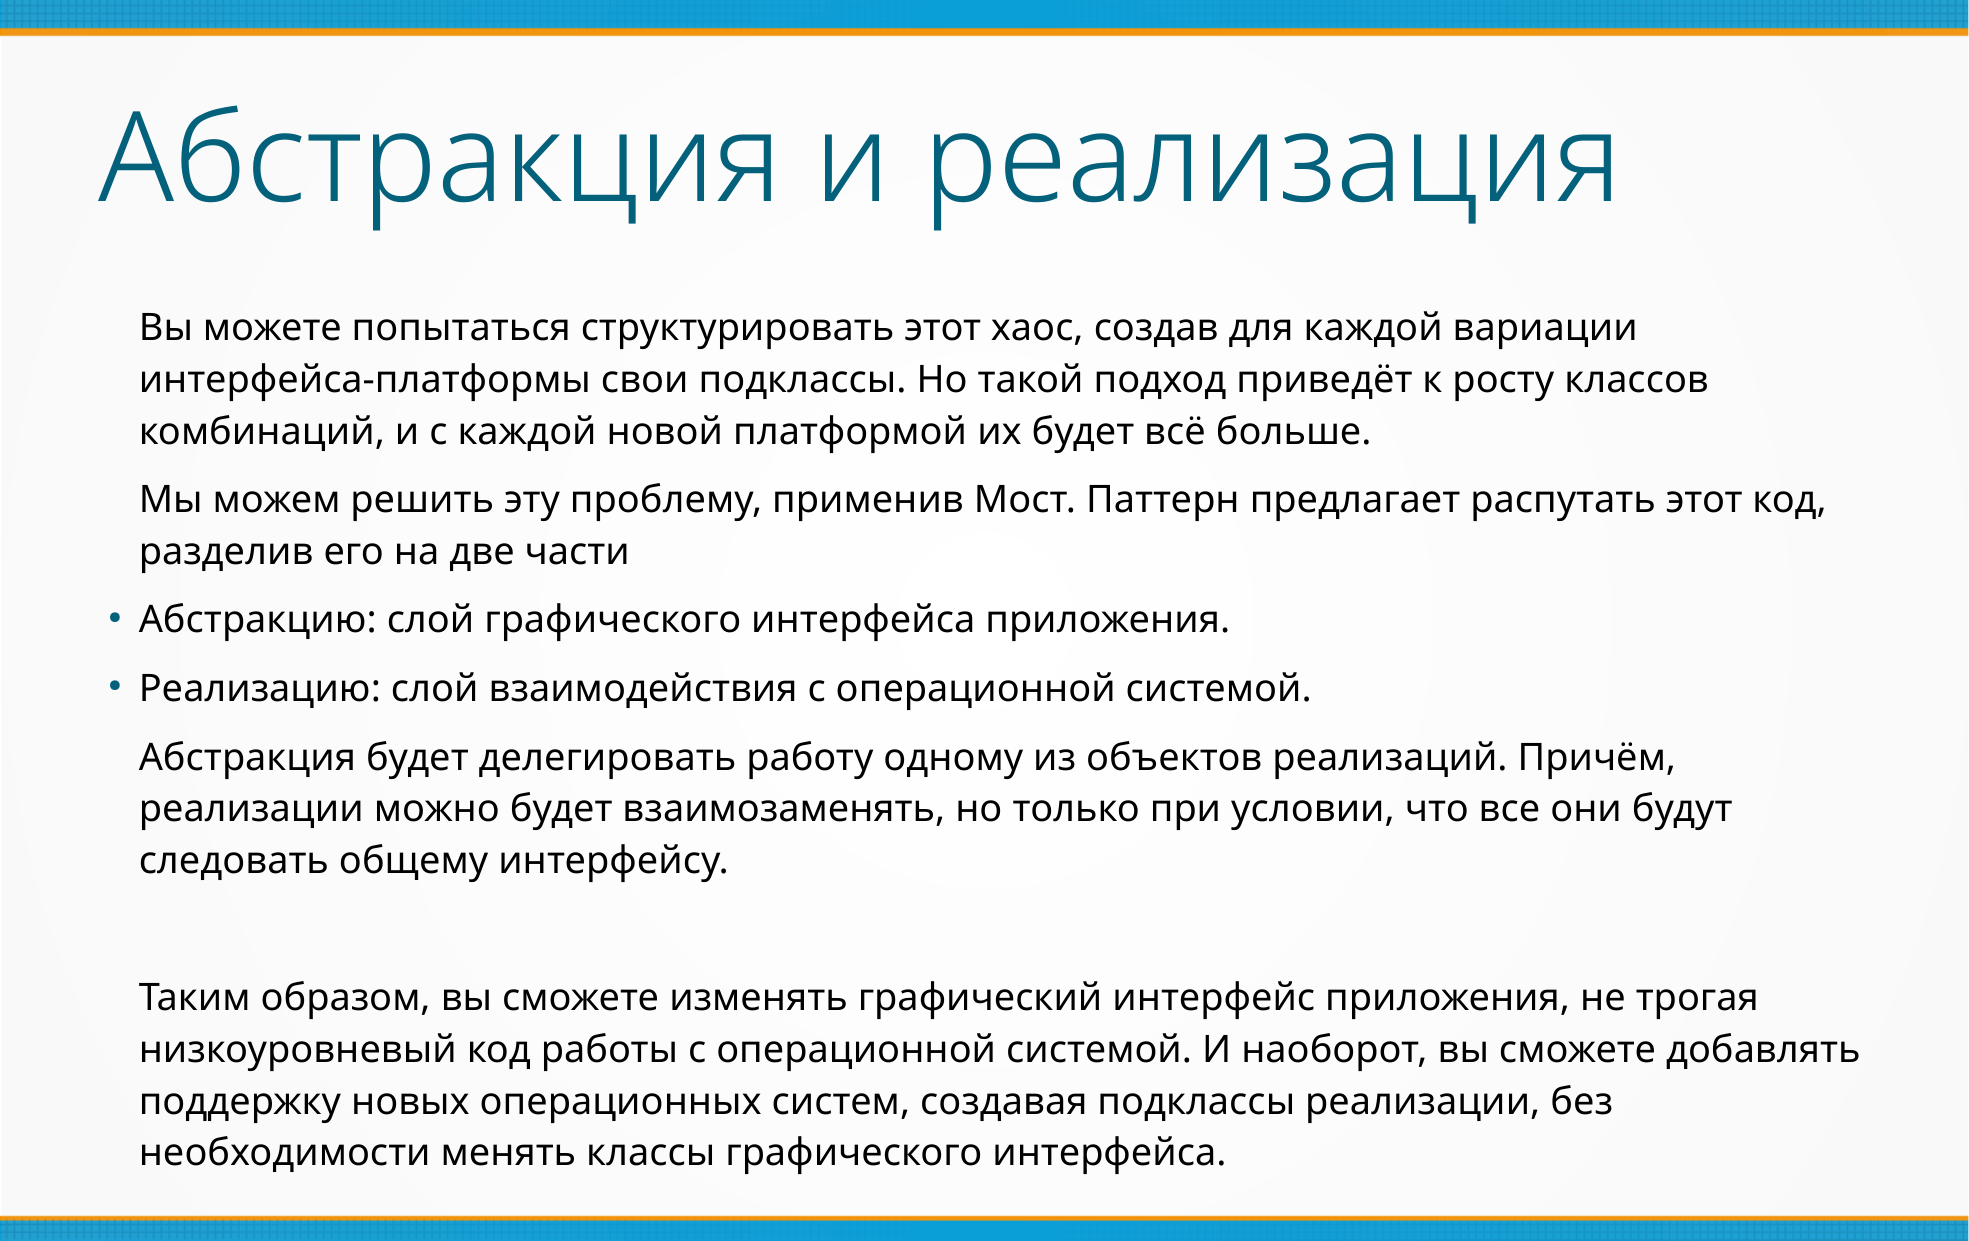

# Абстракция и реализация
Вы можете попытаться структурировать этот хаос, создав для каждой вариации интерфейса-платформы свои подклассы. Но такой подход приведёт к росту классов комбинаций, и с каждой новой платформой их будет всё больше.
Мы можем решить эту проблему, применив Мост. Паттерн предлагает распутать этот код, разделив его на две части
Абстракцию: слой графического интерфейса приложения.
Реализацию: слой взаимодействия с операционной системой.
Абстракция будет делегировать работу одному из объектов реализаций. Причём, реализации можно будет взаимозаменять, но только при условии, что все они будут следовать общему интерфейсу.
Таким образом, вы сможете изменять графический интерфейс приложения, не трогая низкоуровневый код работы с операционной системой. И наоборот, вы сможете добавлять поддержку новых операционных систем, создавая подклассы реализации, без необходимости менять классы графического интерфейса.